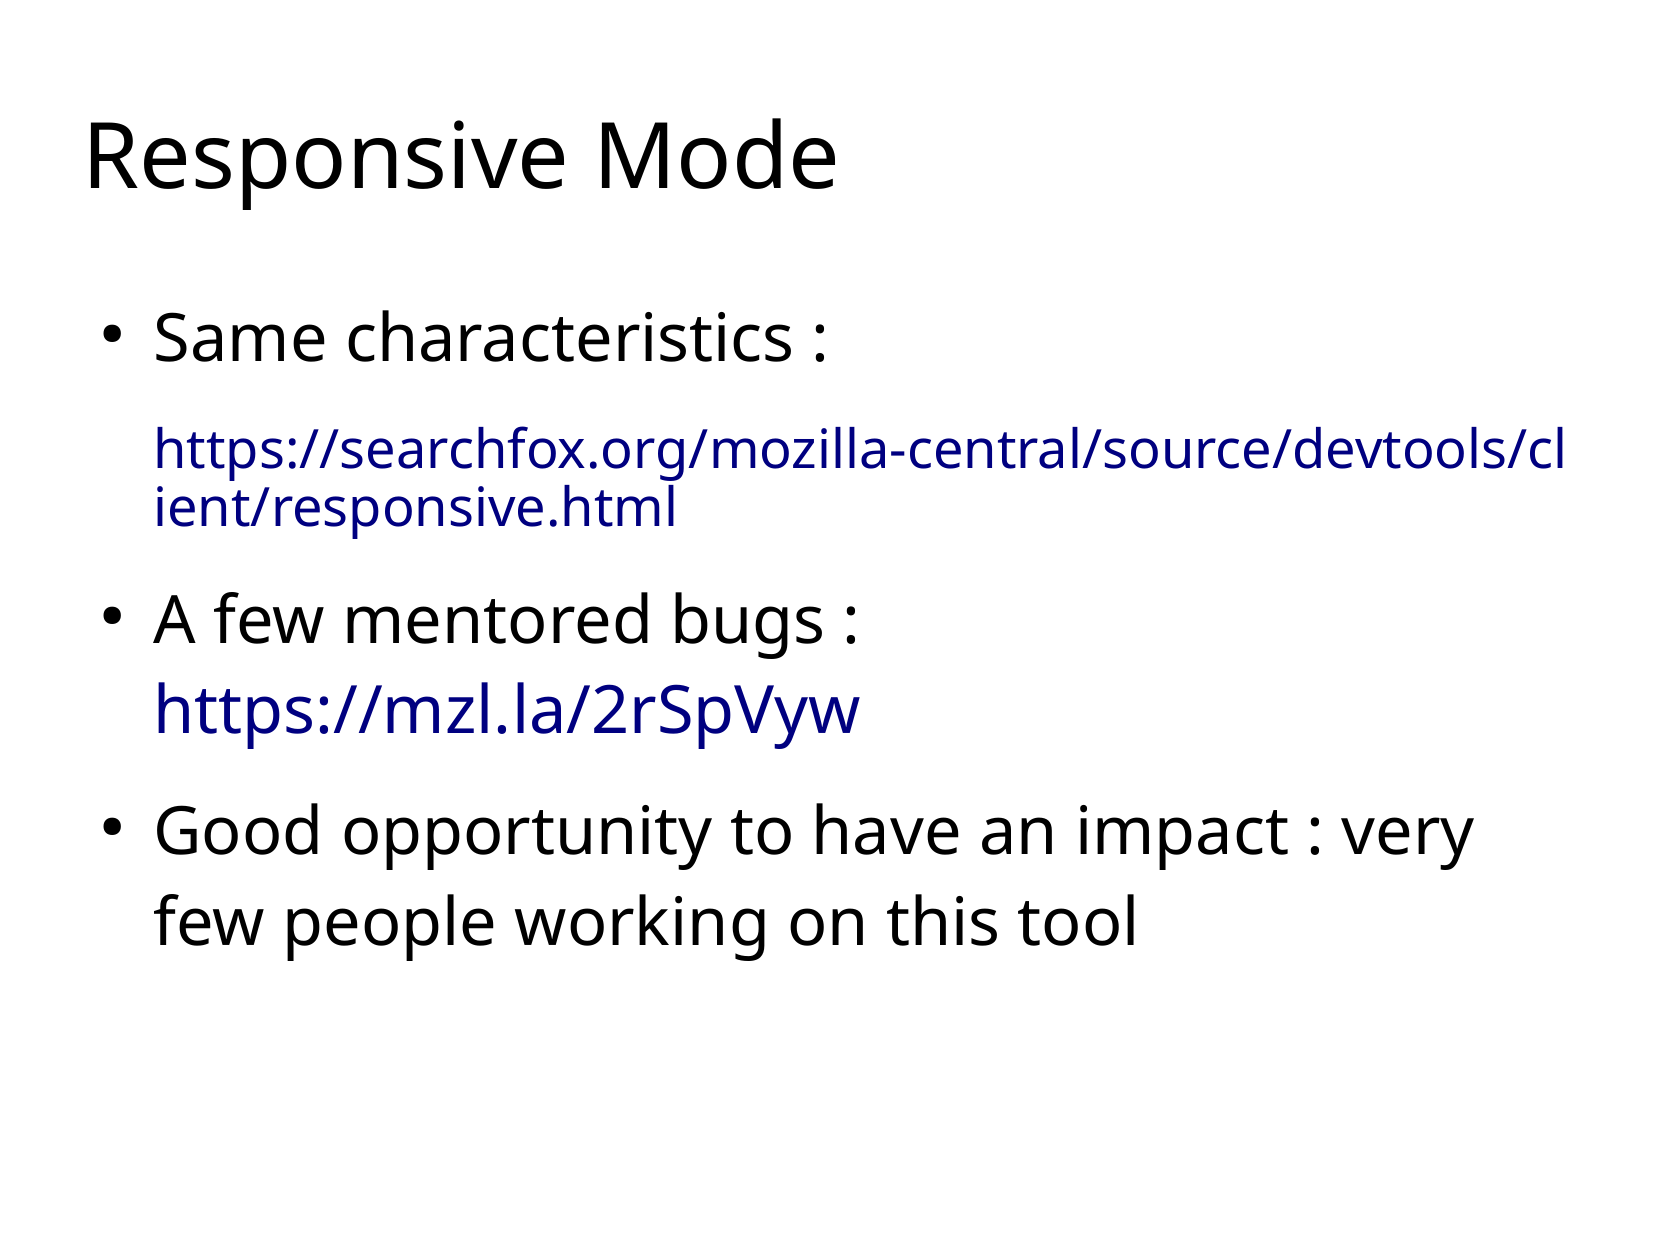

# Responsive Mode
Same characteristics :
https://searchfox.org/mozilla-central/source/devtools/client/responsive.html
A few mentored bugs : https://mzl.la/2rSpVyw
Good opportunity to have an impact : very few people working on this tool